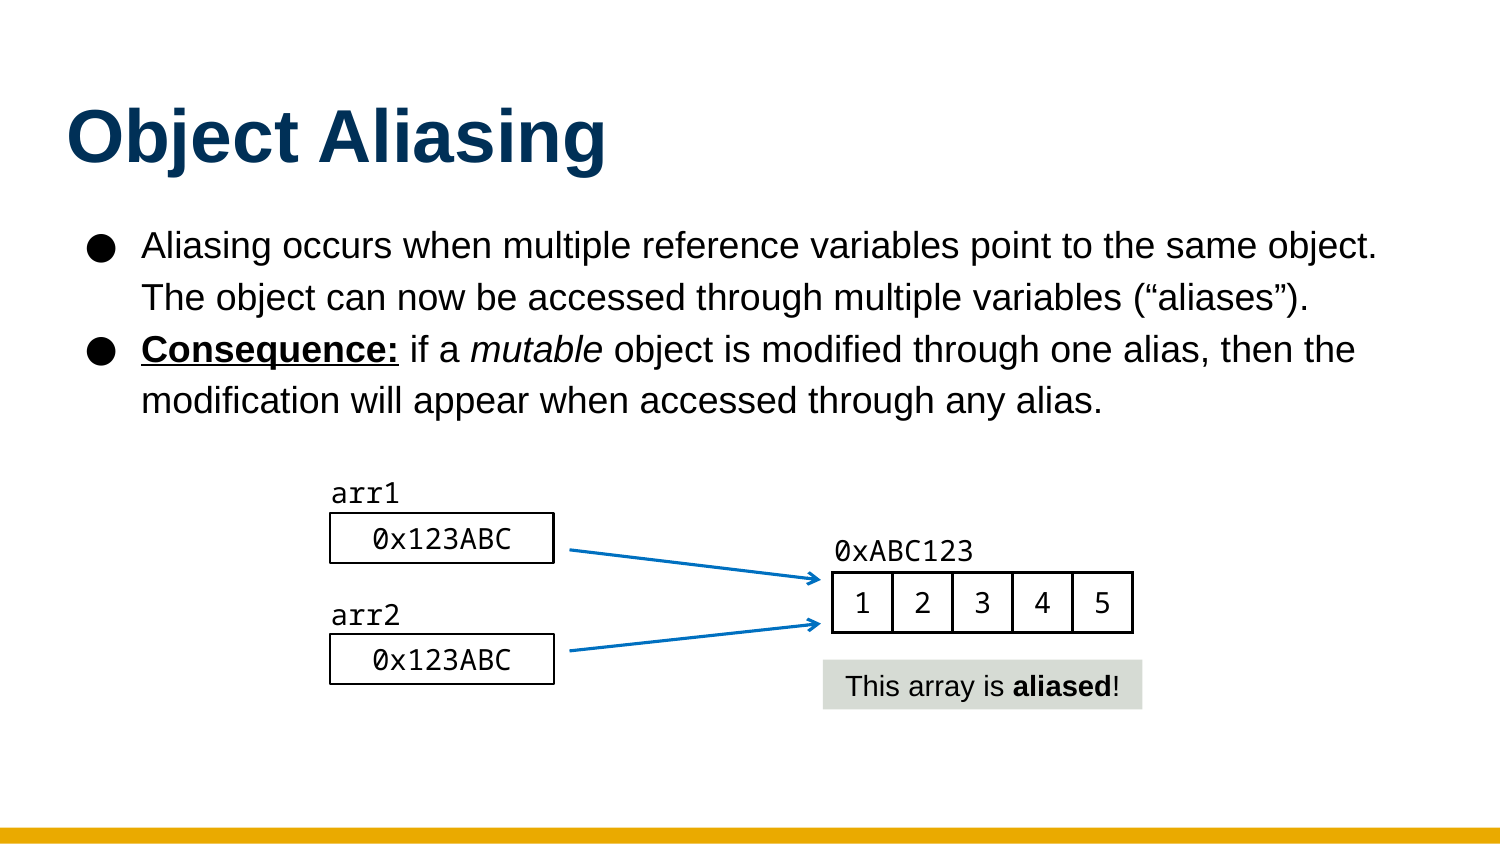

Object Aliasing
# Aliasing occurs when multiple reference variables point to the same object. The object can now be accessed through multiple variables (“aliases”).
Consequence: if a mutable object is modified through one alias, then the modification will appear when accessed through any alias.
arr1
0x123ABC
0xABC123
| 1 | 2 | 3 | 4 | 5 |
| --- | --- | --- | --- | --- |
arr2
0x123ABC
This array is aliased!